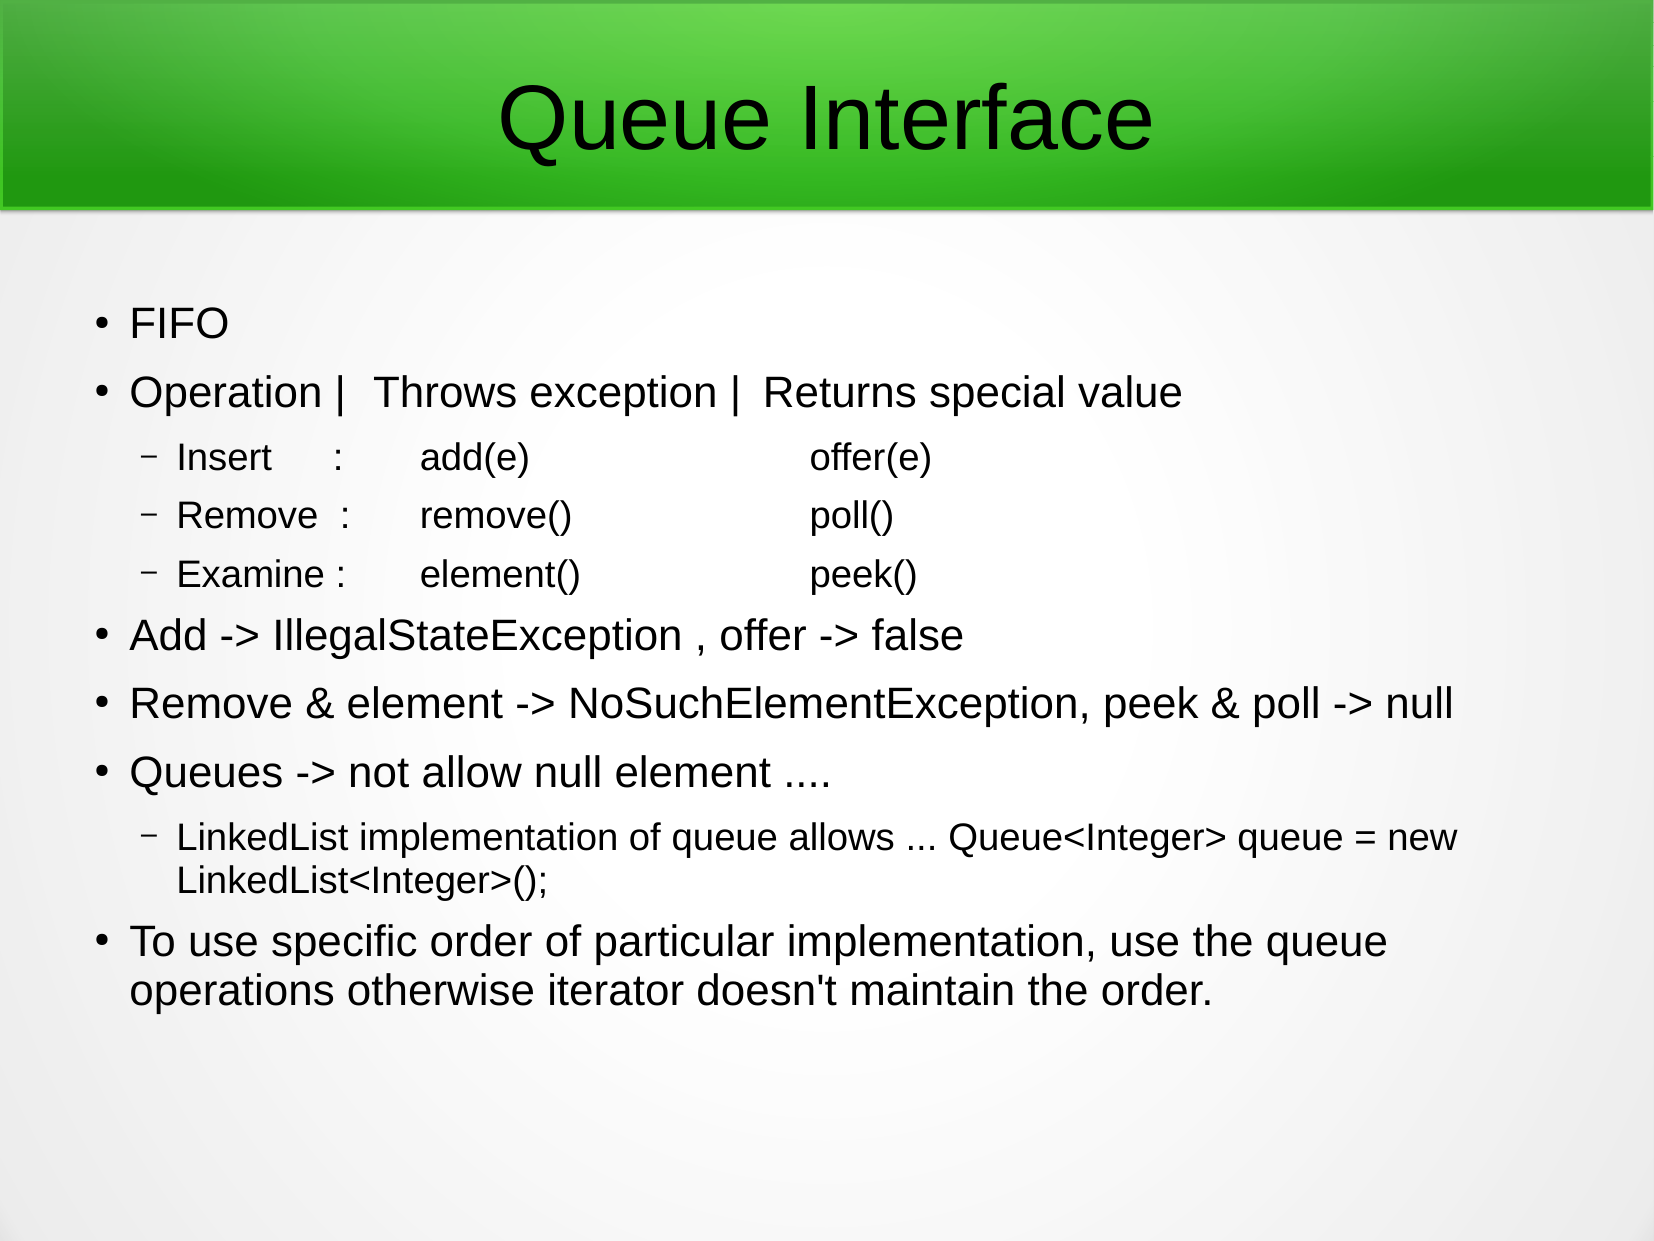

# Queue Interface
FIFO
Operation |	Throws exception |	Returns special value
Insert 	 :		add(e) 						offer(e)
Remove : 		remove() 					poll()
Examine : 		element() 					peek()
Add -> IllegalStateException , offer -> false
Remove & element -> NoSuchElementException, peek & poll -> null
Queues -> not allow null element ....
LinkedList implementation of queue allows ... Queue<Integer> queue = new LinkedList<Integer>();
To use specific order of particular implementation, use the queue operations otherwise iterator doesn't maintain the order.